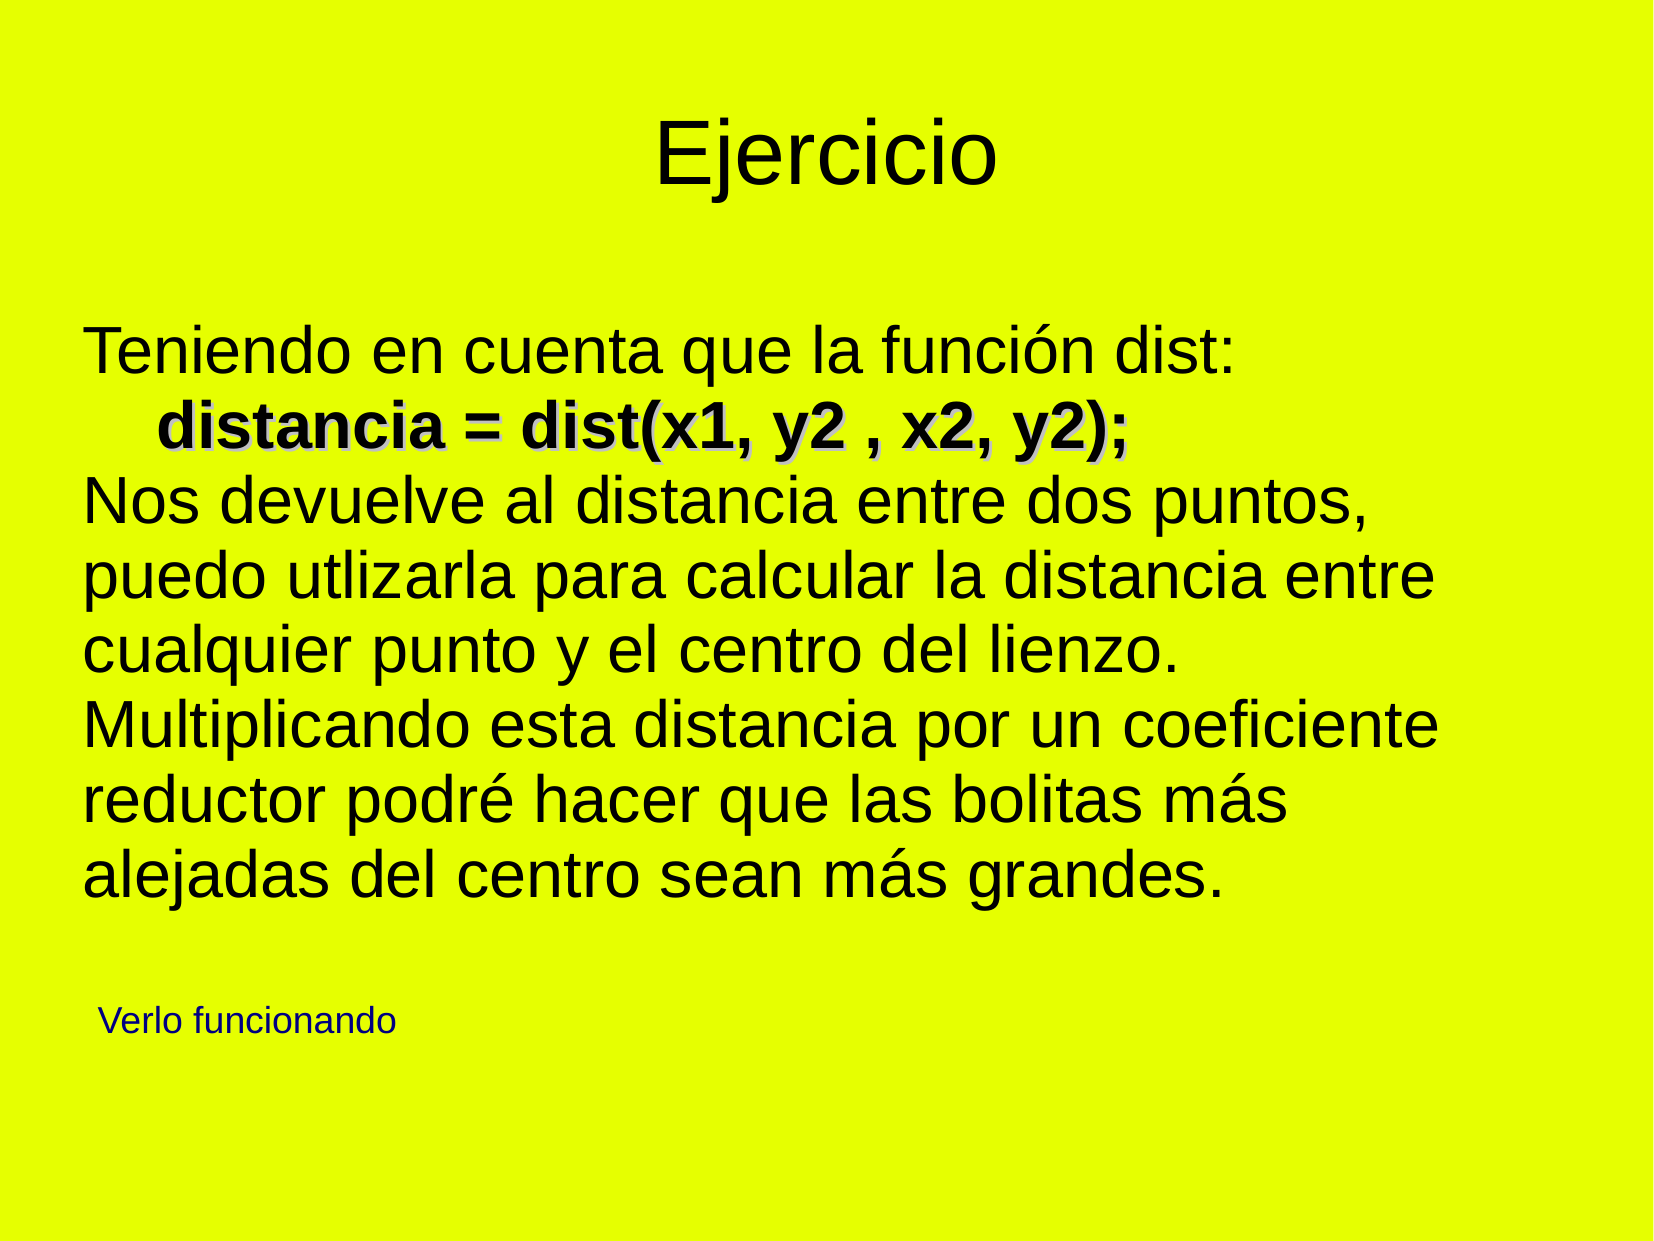

# Ejercicio
Teniendo en cuenta que la función dist:
 distancia = dist(x1, y2 , x2, y2);
Nos devuelve al distancia entre dos puntos, puedo utlizarla para calcular la distancia entre cualquier punto y el centro del lienzo. Multiplicando esta distancia por un coeficiente reductor podré hacer que las bolitas más alejadas del centro sean más grandes.
Verlo funcionando